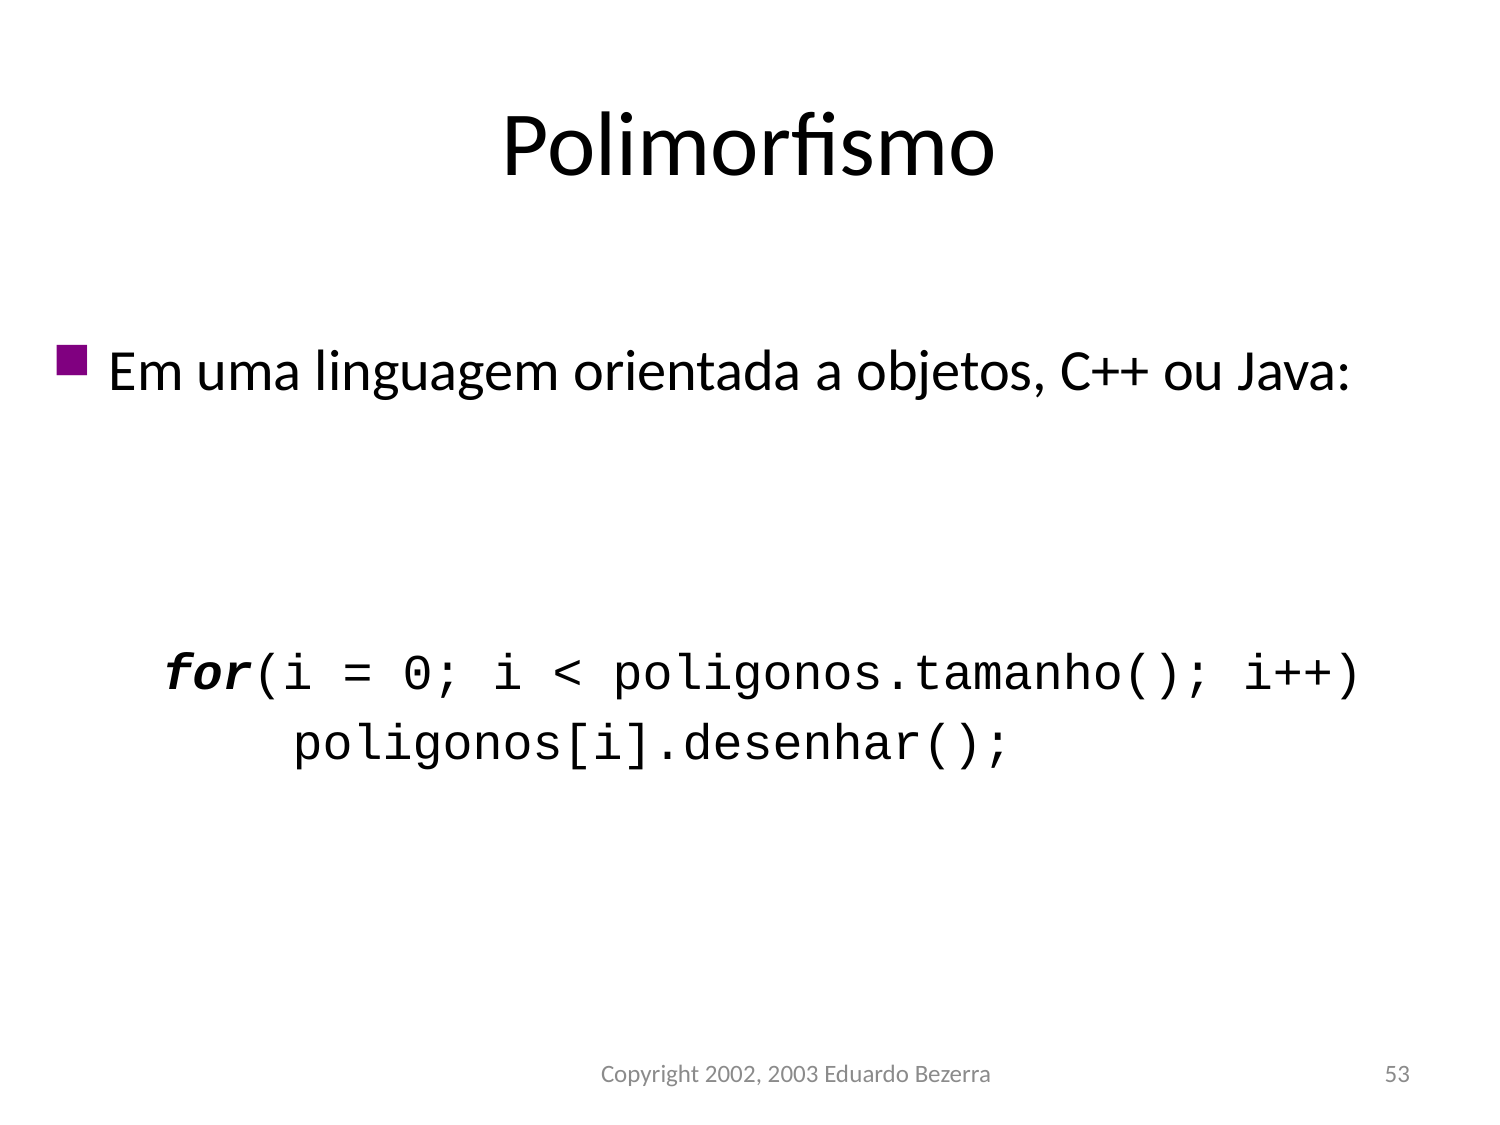

# Polimorfismo
Em uma linguagem orientada a objetos, C++ ou Java:
for(i = 0; i < poligonos.tamanho(); i++)
		poligonos[i].desenhar();
Copyright 2002, 2003 Eduardo Bezerra